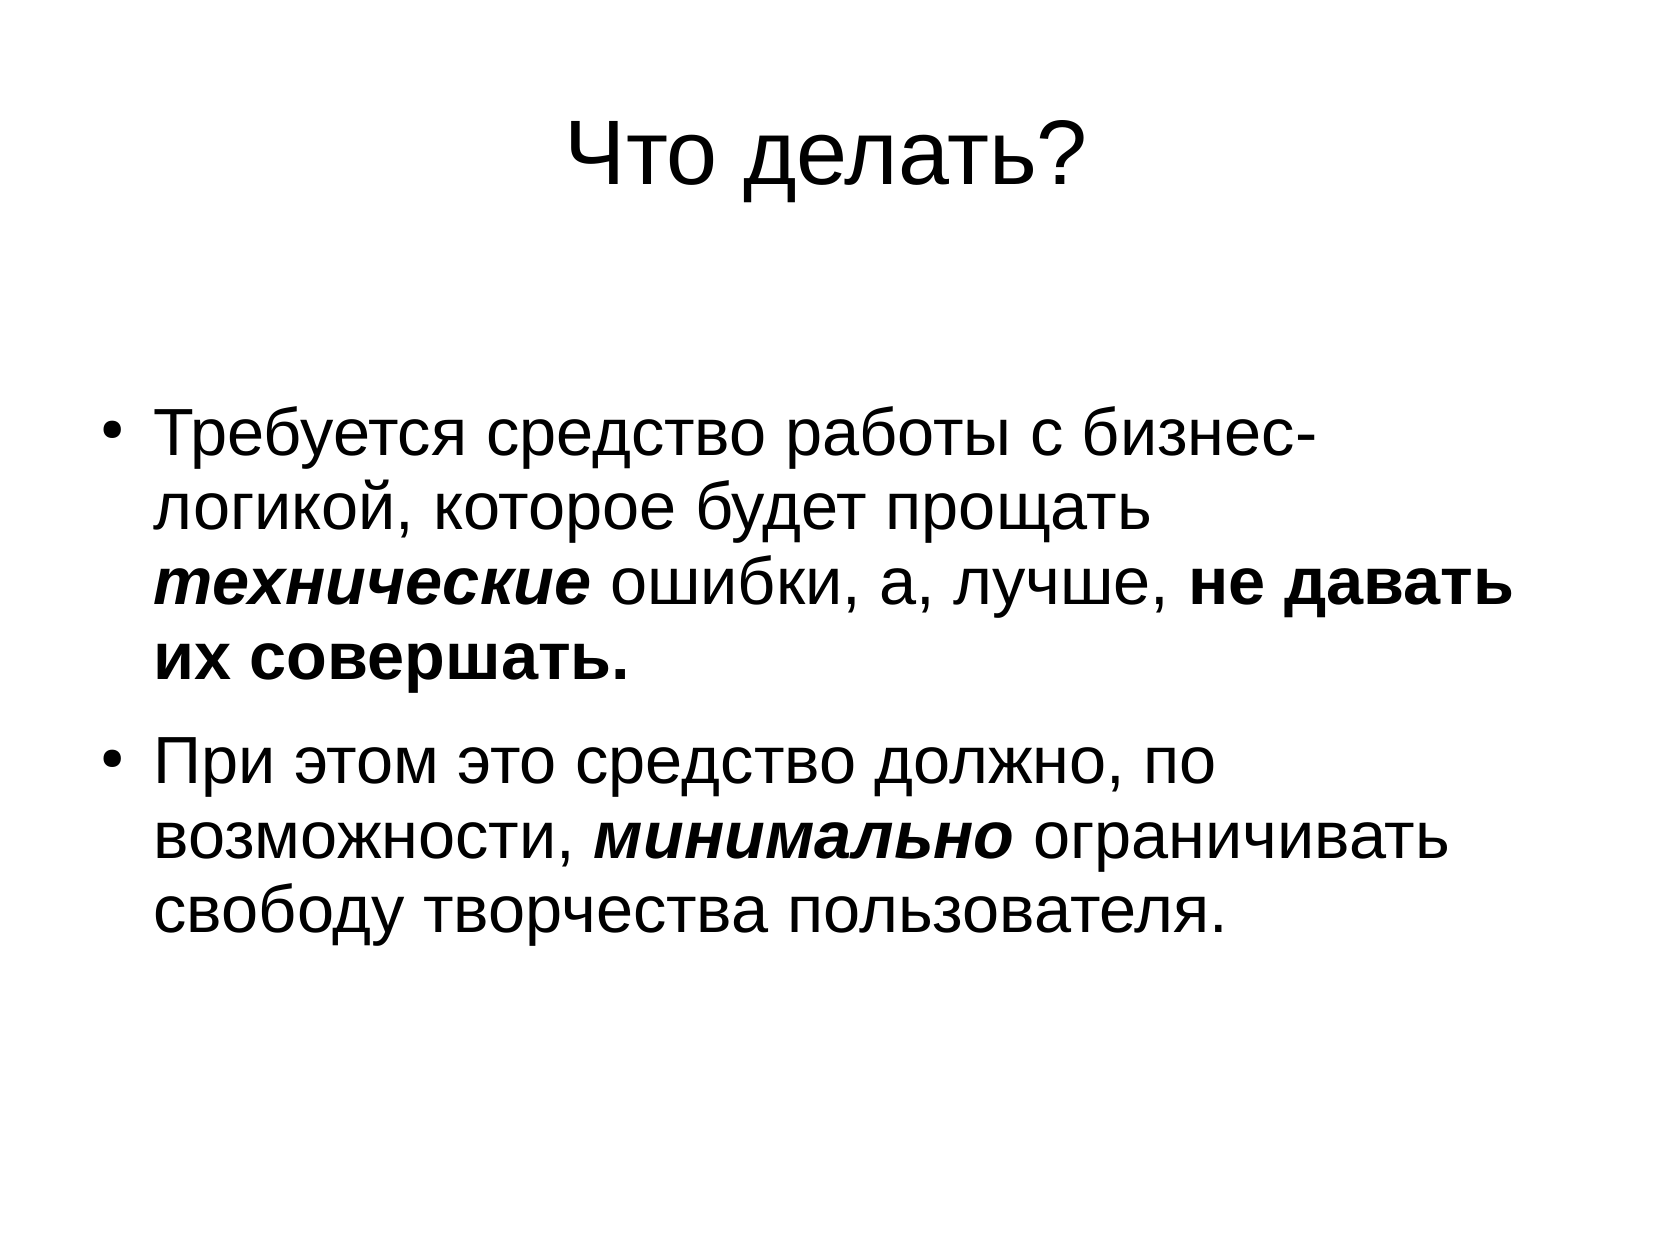

# Что делать?
Требуется средство работы с бизнес-логикой, которое будет прощать технические ошибки, а, лучше, не давать их совершать.
При этом это средство должно, по возможности, минимально ограничивать свободу творчества пользователя.